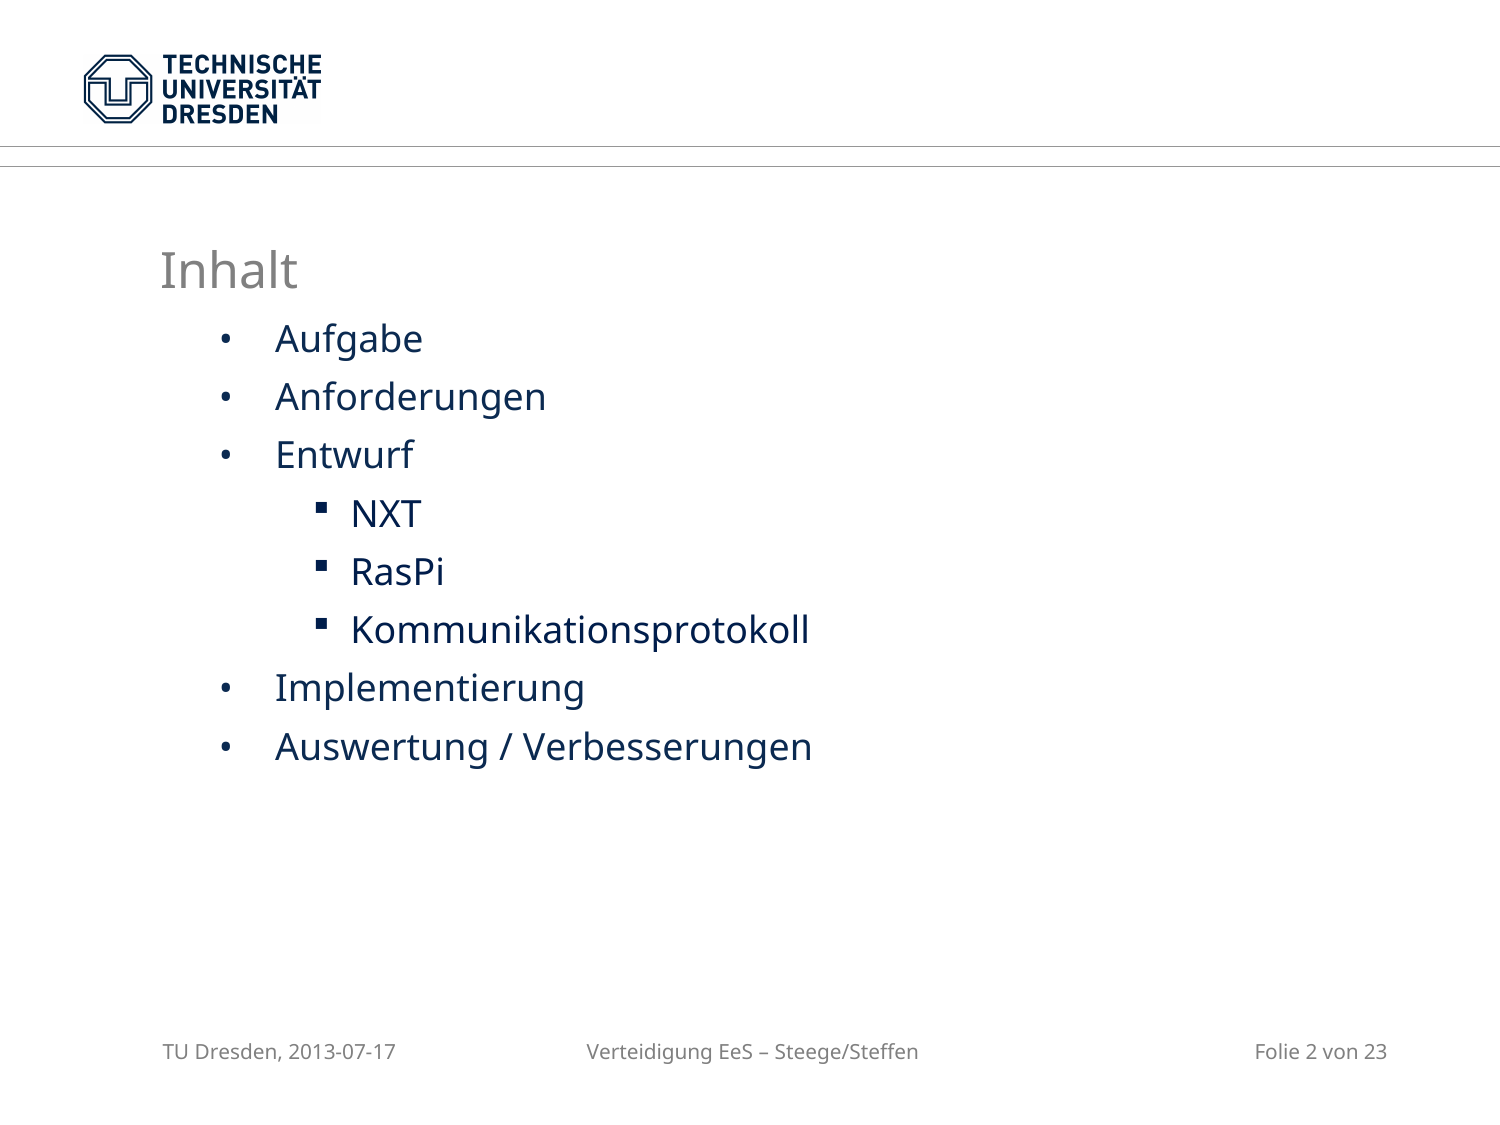

# Inhalt
Aufgabe
Anforderungen
Entwurf
NXT
RasPi
Kommunikationsprotokoll
Implementierung
Auswertung / Verbesserungen
2